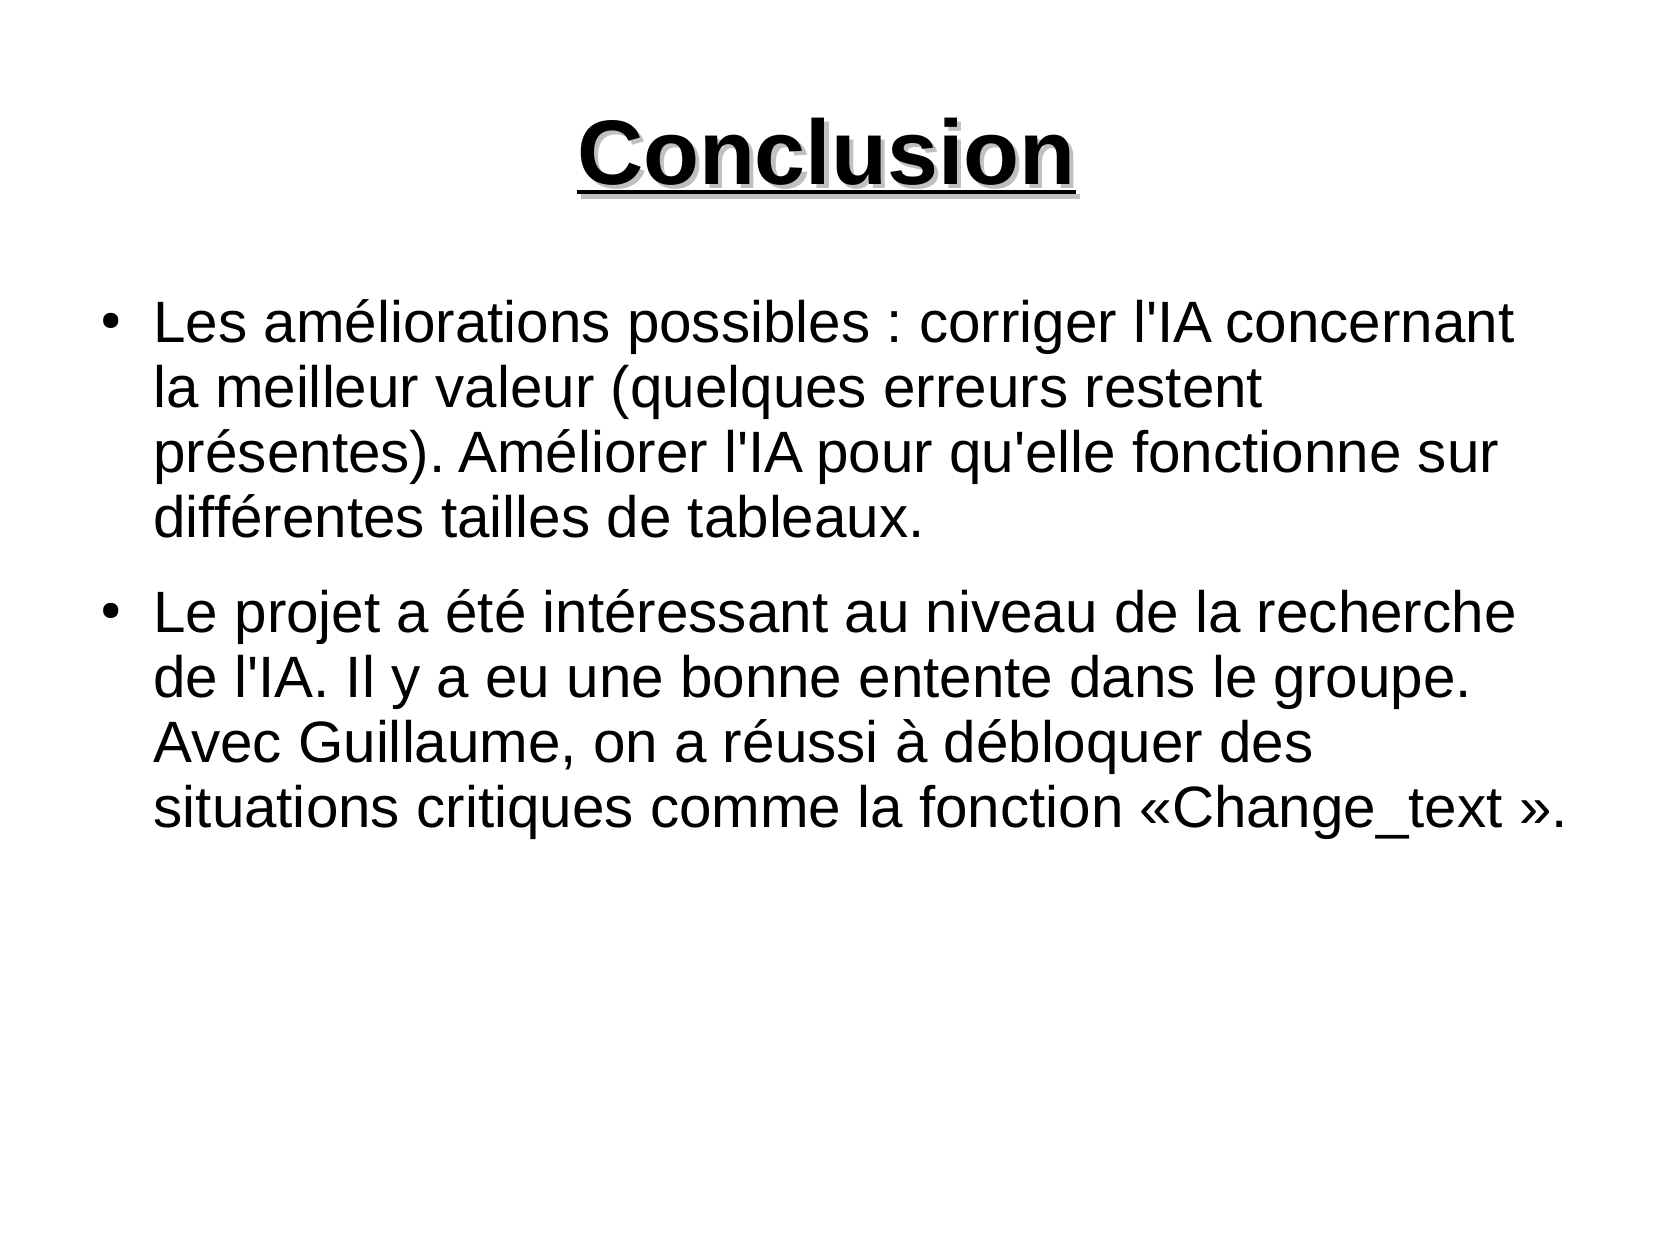

# Conclusion
Les améliorations possibles : corriger l'IA concernant la meilleur valeur (quelques erreurs restent présentes). Améliorer l'IA pour qu'elle fonctionne sur différentes tailles de tableaux.
Le projet a été intéressant au niveau de la recherche de l'IA. Il y a eu une bonne entente dans le groupe. Avec Guillaume, on a réussi à débloquer des situations critiques comme la fonction «Change_text ».